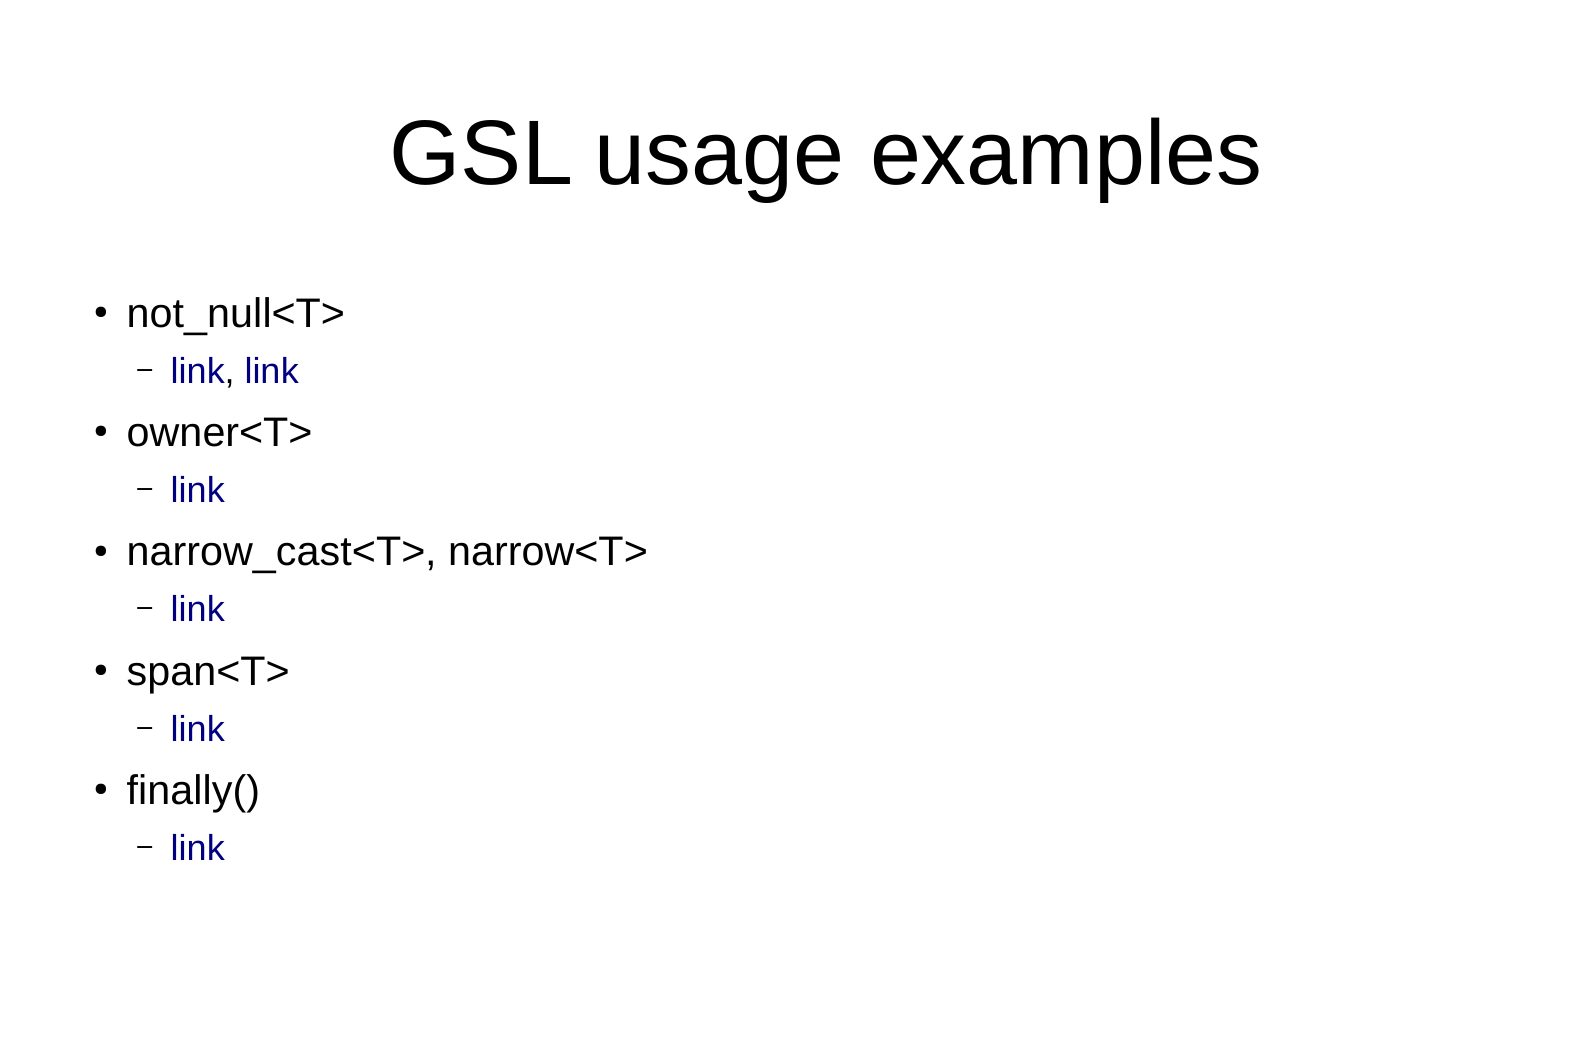

# GSL usage examples
not_null<T>
link, link
owner<T>
link
narrow_cast<T>, narrow<T>
link
span<T>
link
finally()
link